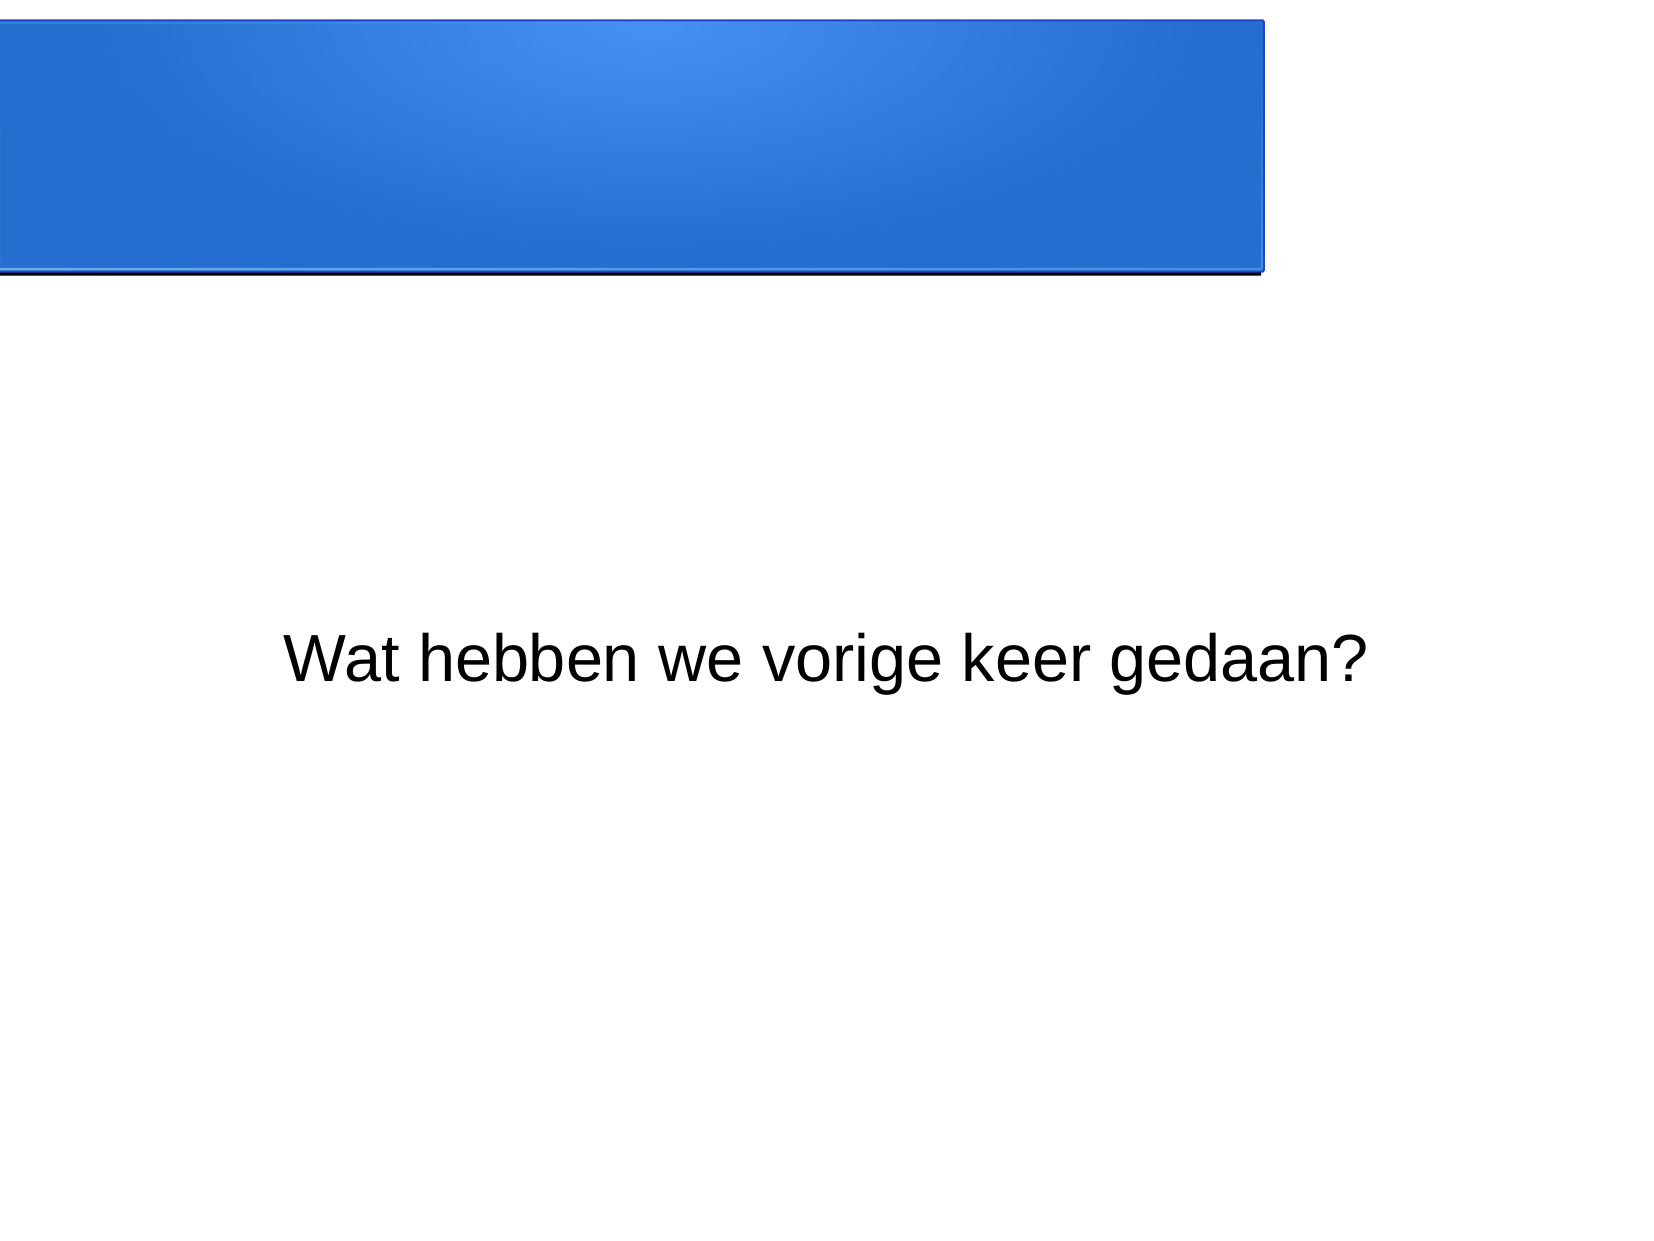

#
Wat hebben we vorige keer gedaan?